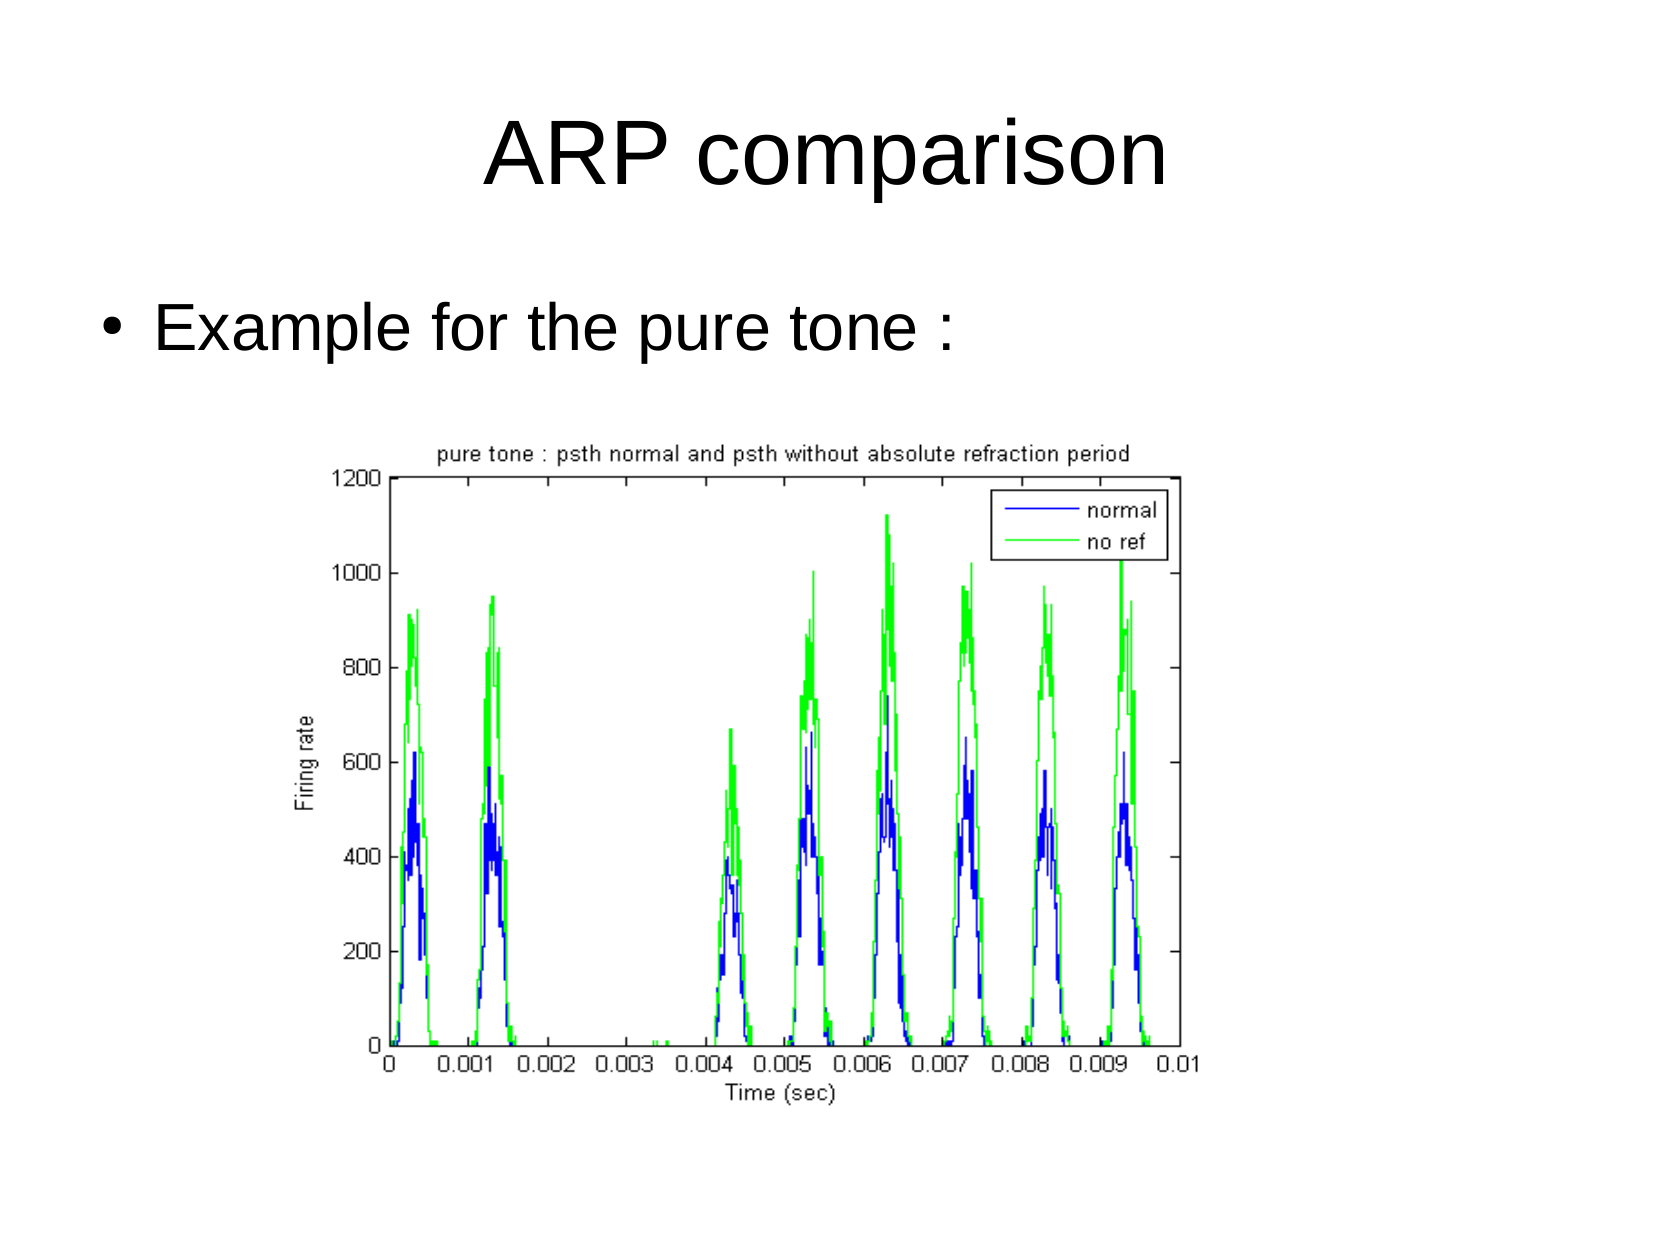

# ARP comparison
Example for the pure tone :